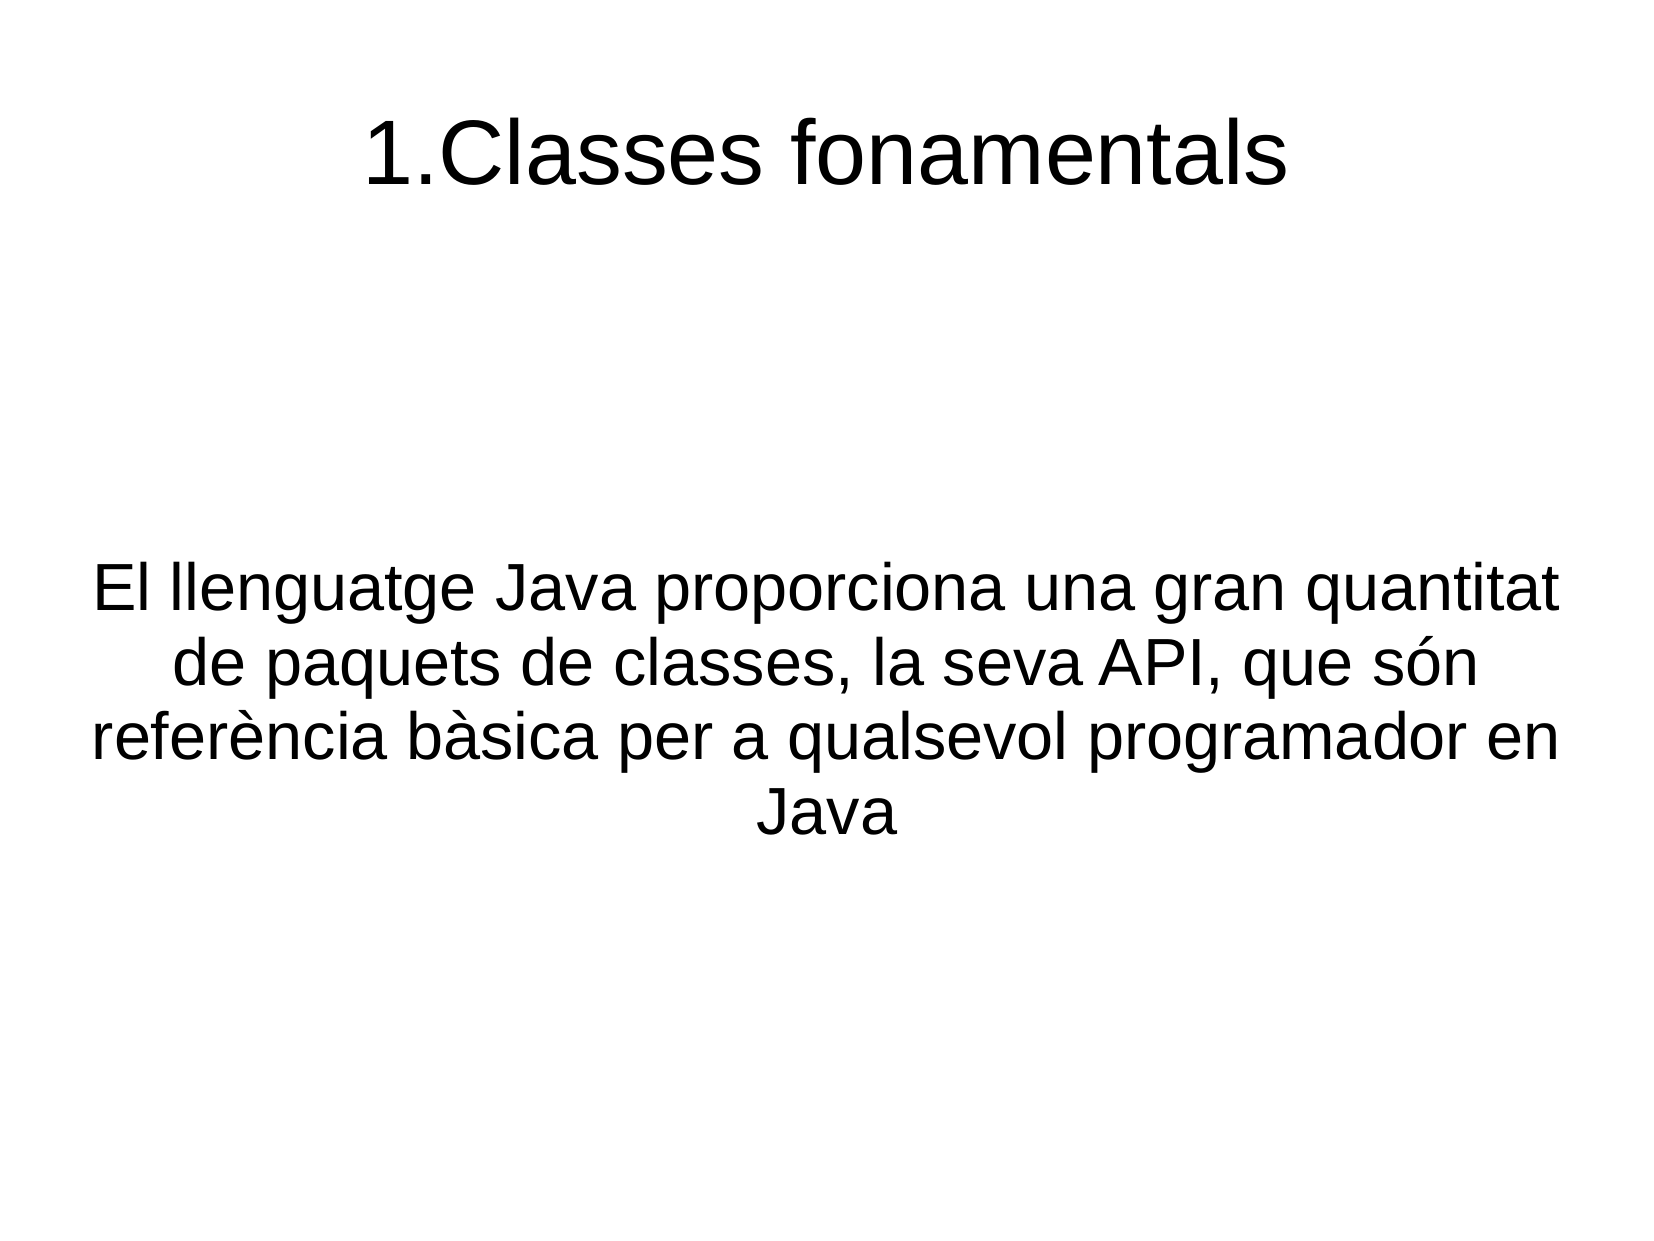

# 1.Classes fonamentals
El llenguatge Java proporciona una gran quantitat de paquets de classes, la seva API, que són referència bàsica per a qualsevol programador en Java